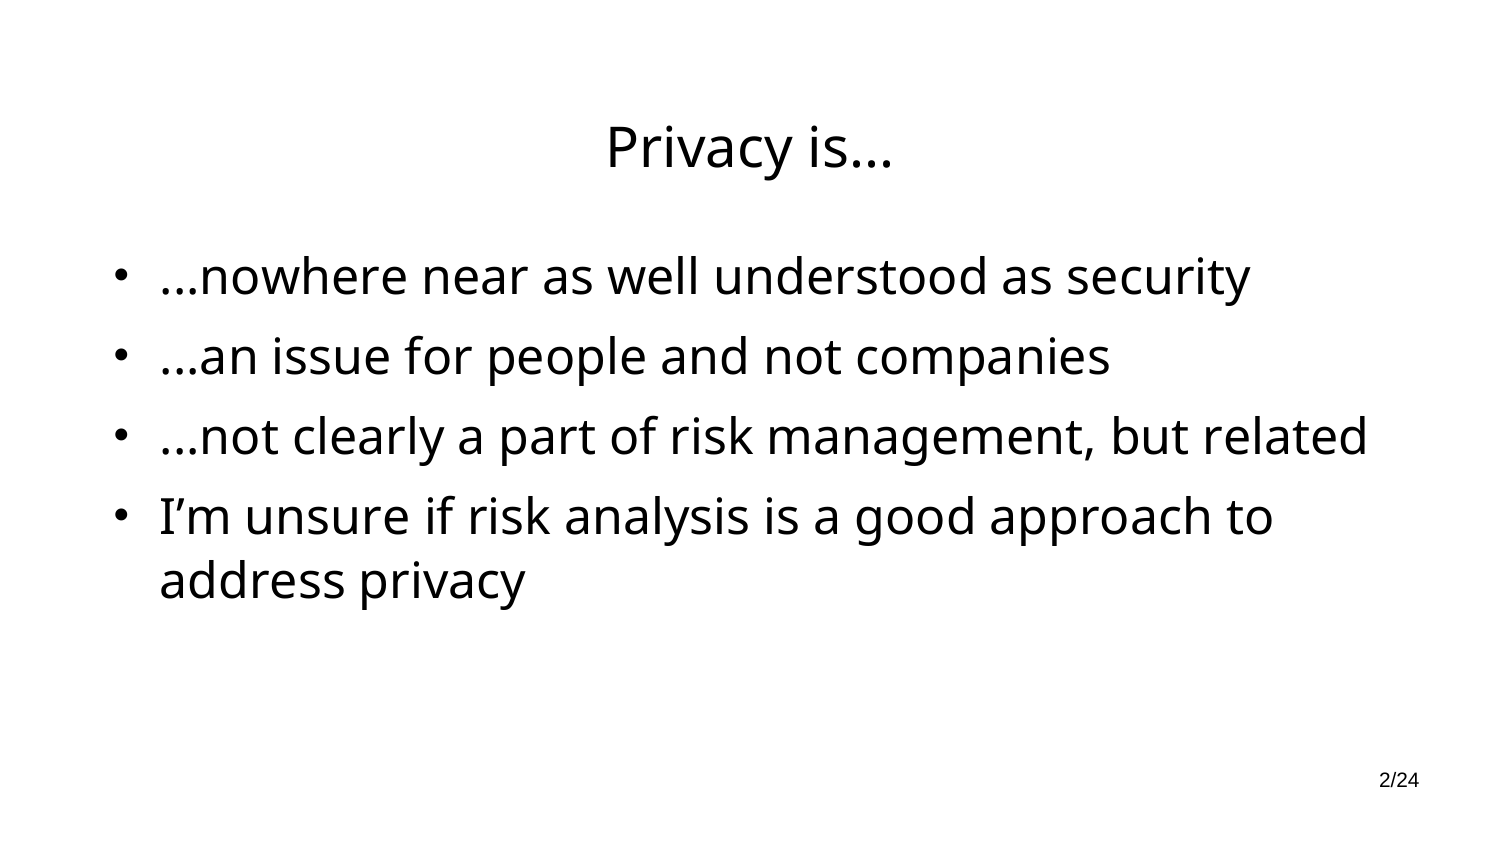

# Privacy is...
...nowhere near as well understood as security
...an issue for people and not companies
...not clearly a part of risk management, but related
I’m unsure if risk analysis is a good approach to address privacy